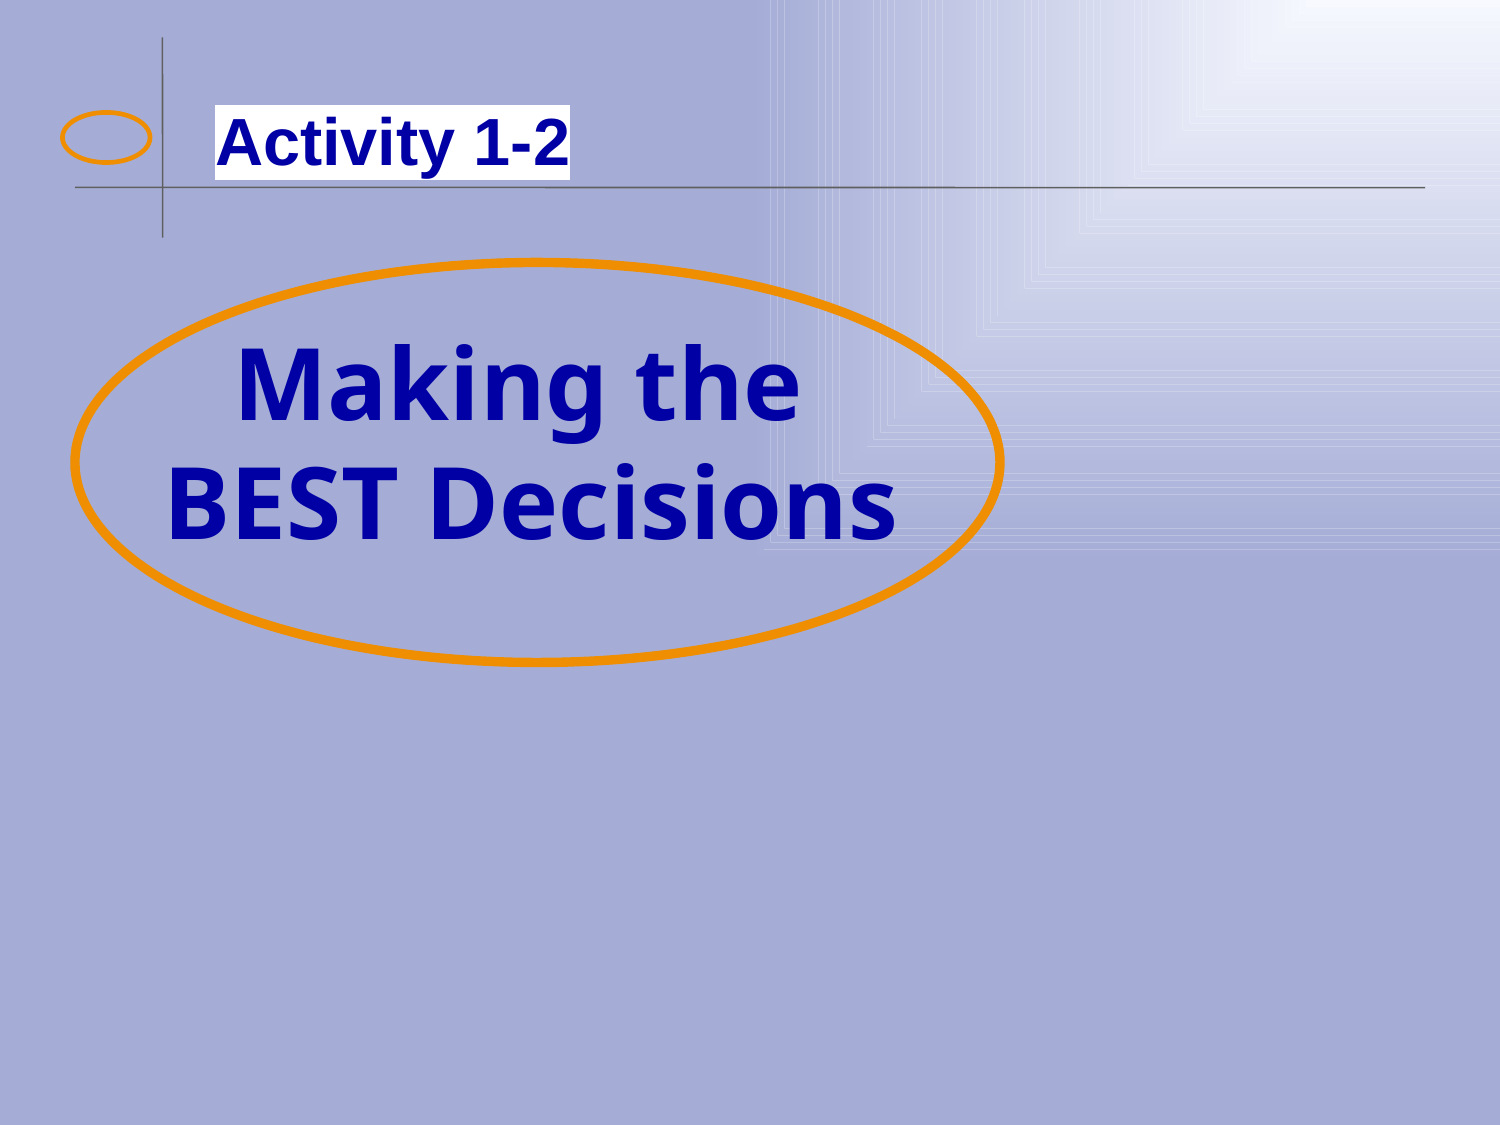

# Activity 1-2
Making the
BEST Decisions